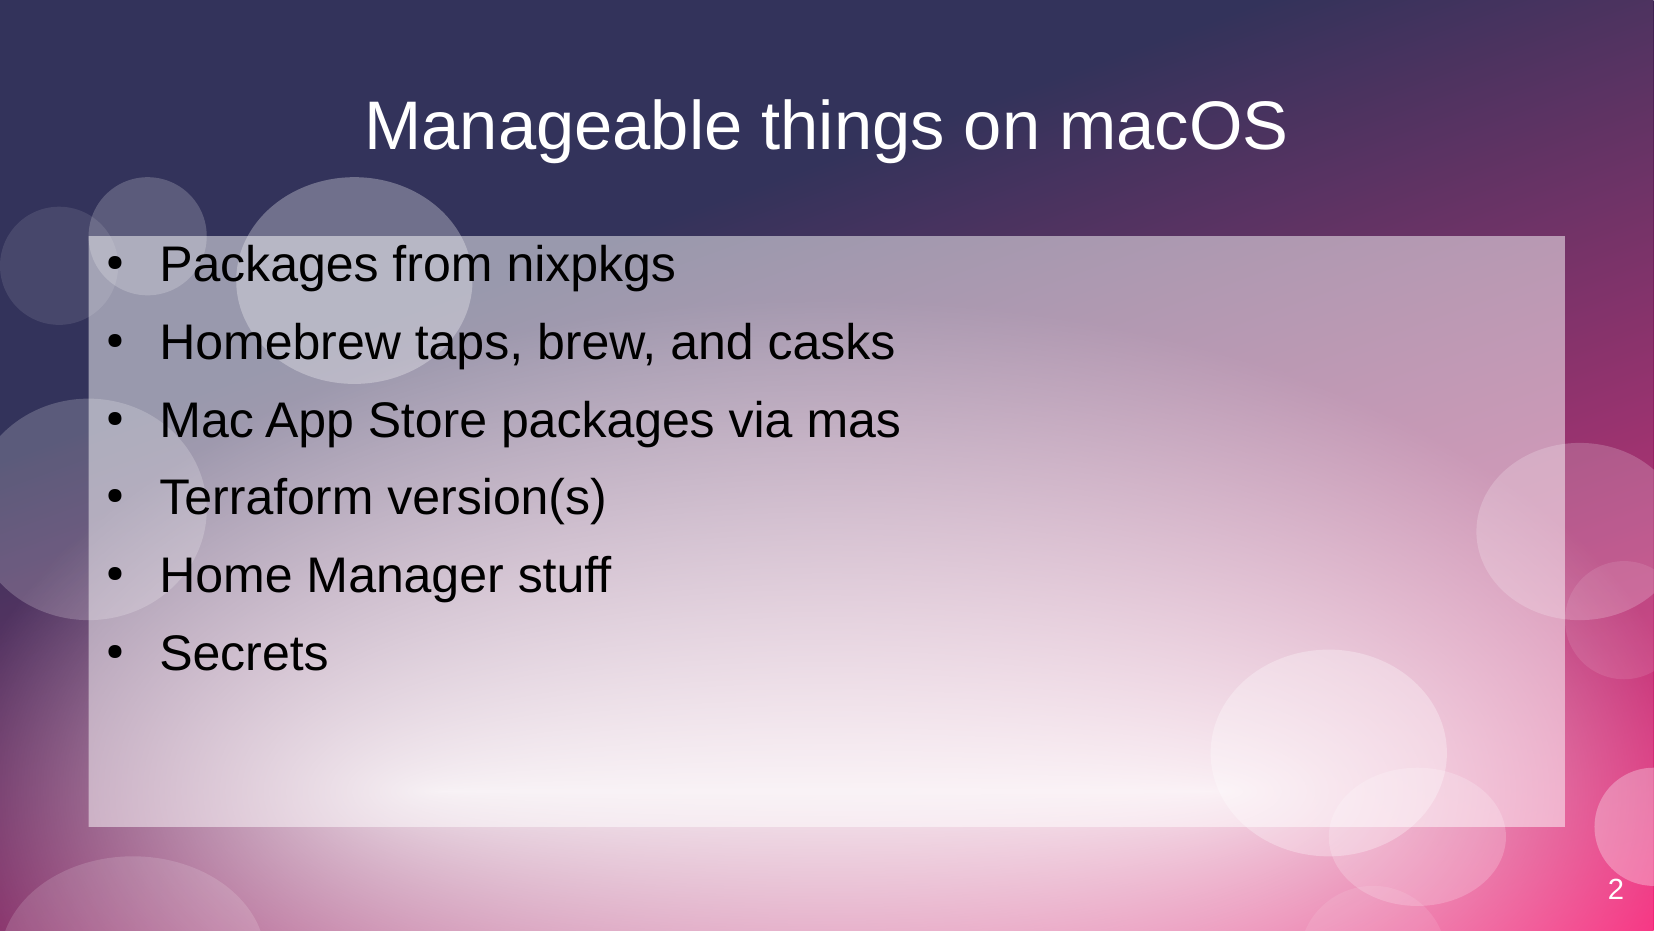

# Manageable things on macOS
Packages from nixpkgs
Homebrew taps, brew, and casks
Mac App Store packages via mas
Terraform version(s)
Home Manager stuff
Secrets
2